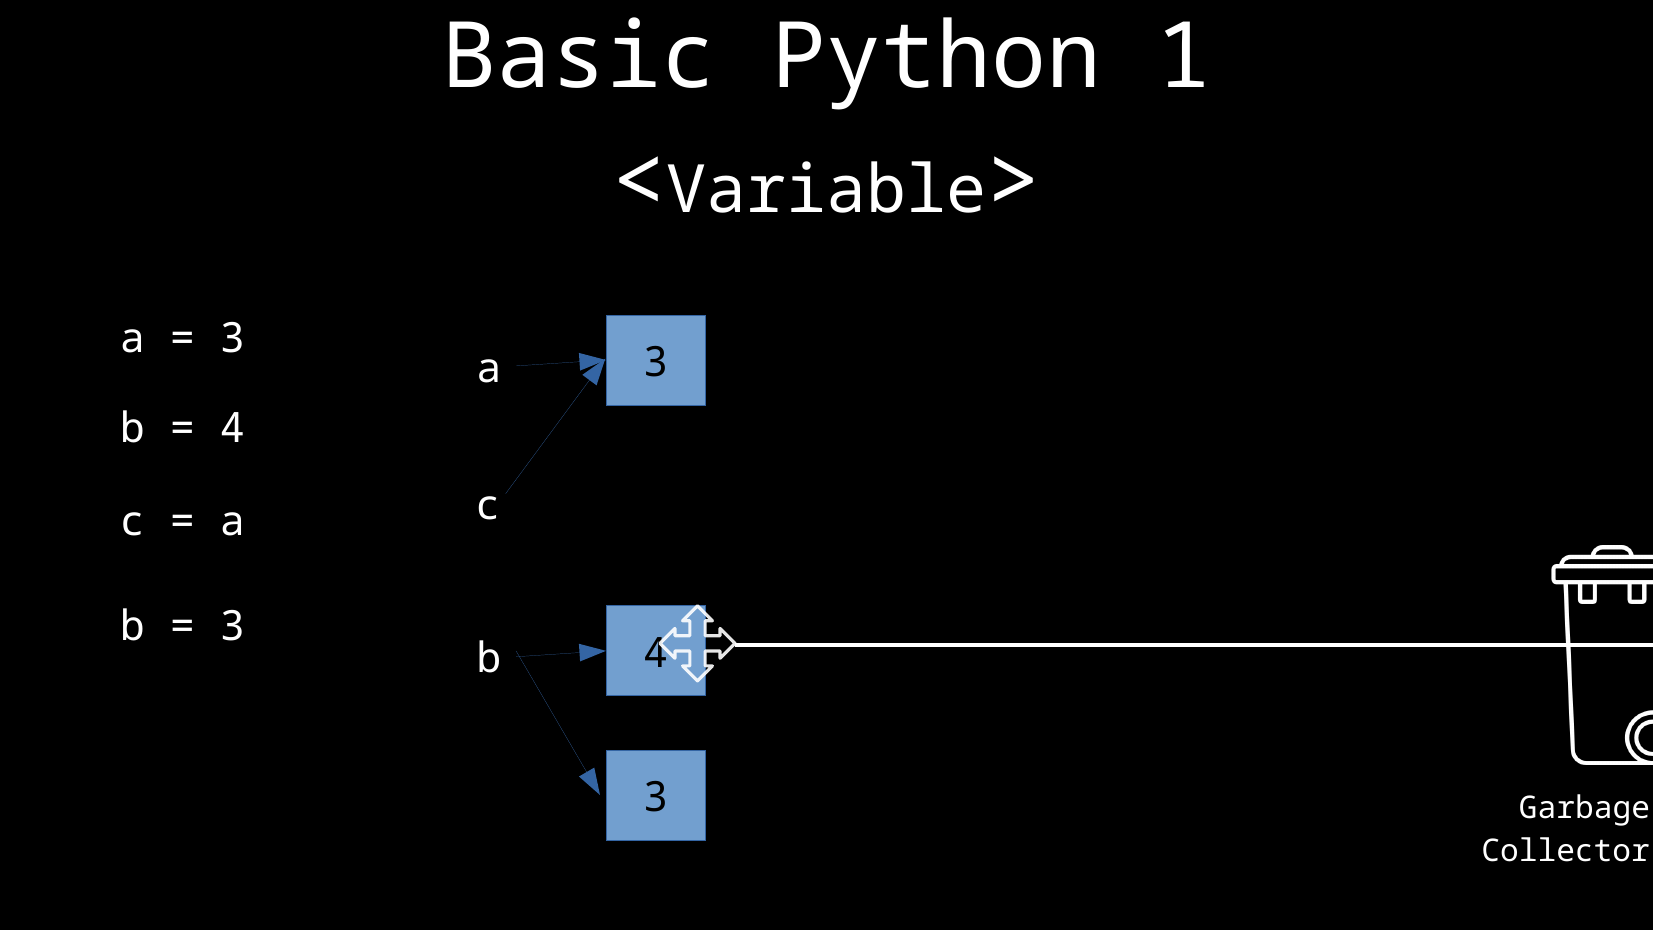

# Basic Python 1 <Variable>
a = 3
3
a
c
b = 4
c = a
b = 3
4
b
3
Garbage
Collector